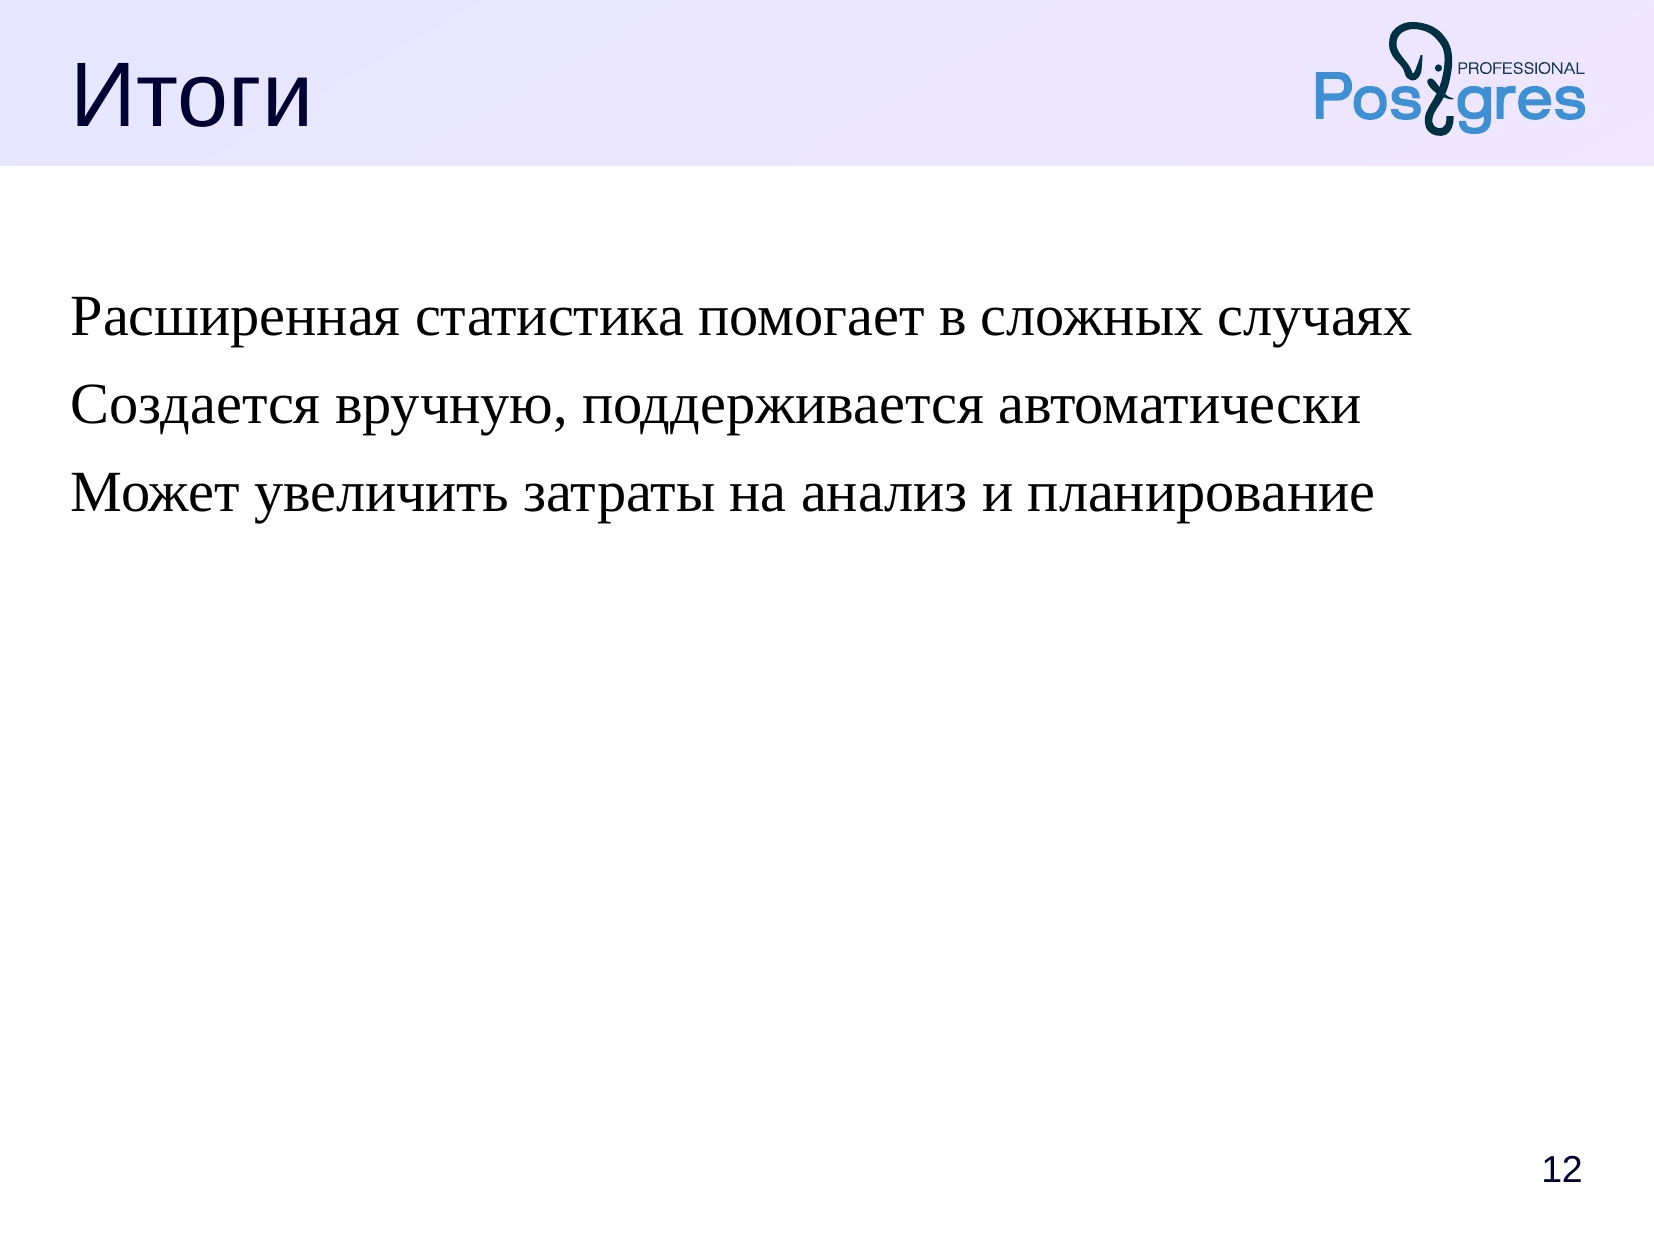

# Итоги
Расширенная статистика помогает в сложных случаях
Создается вручную, поддерживается автоматически
Может увеличить затраты на анализ и планирование